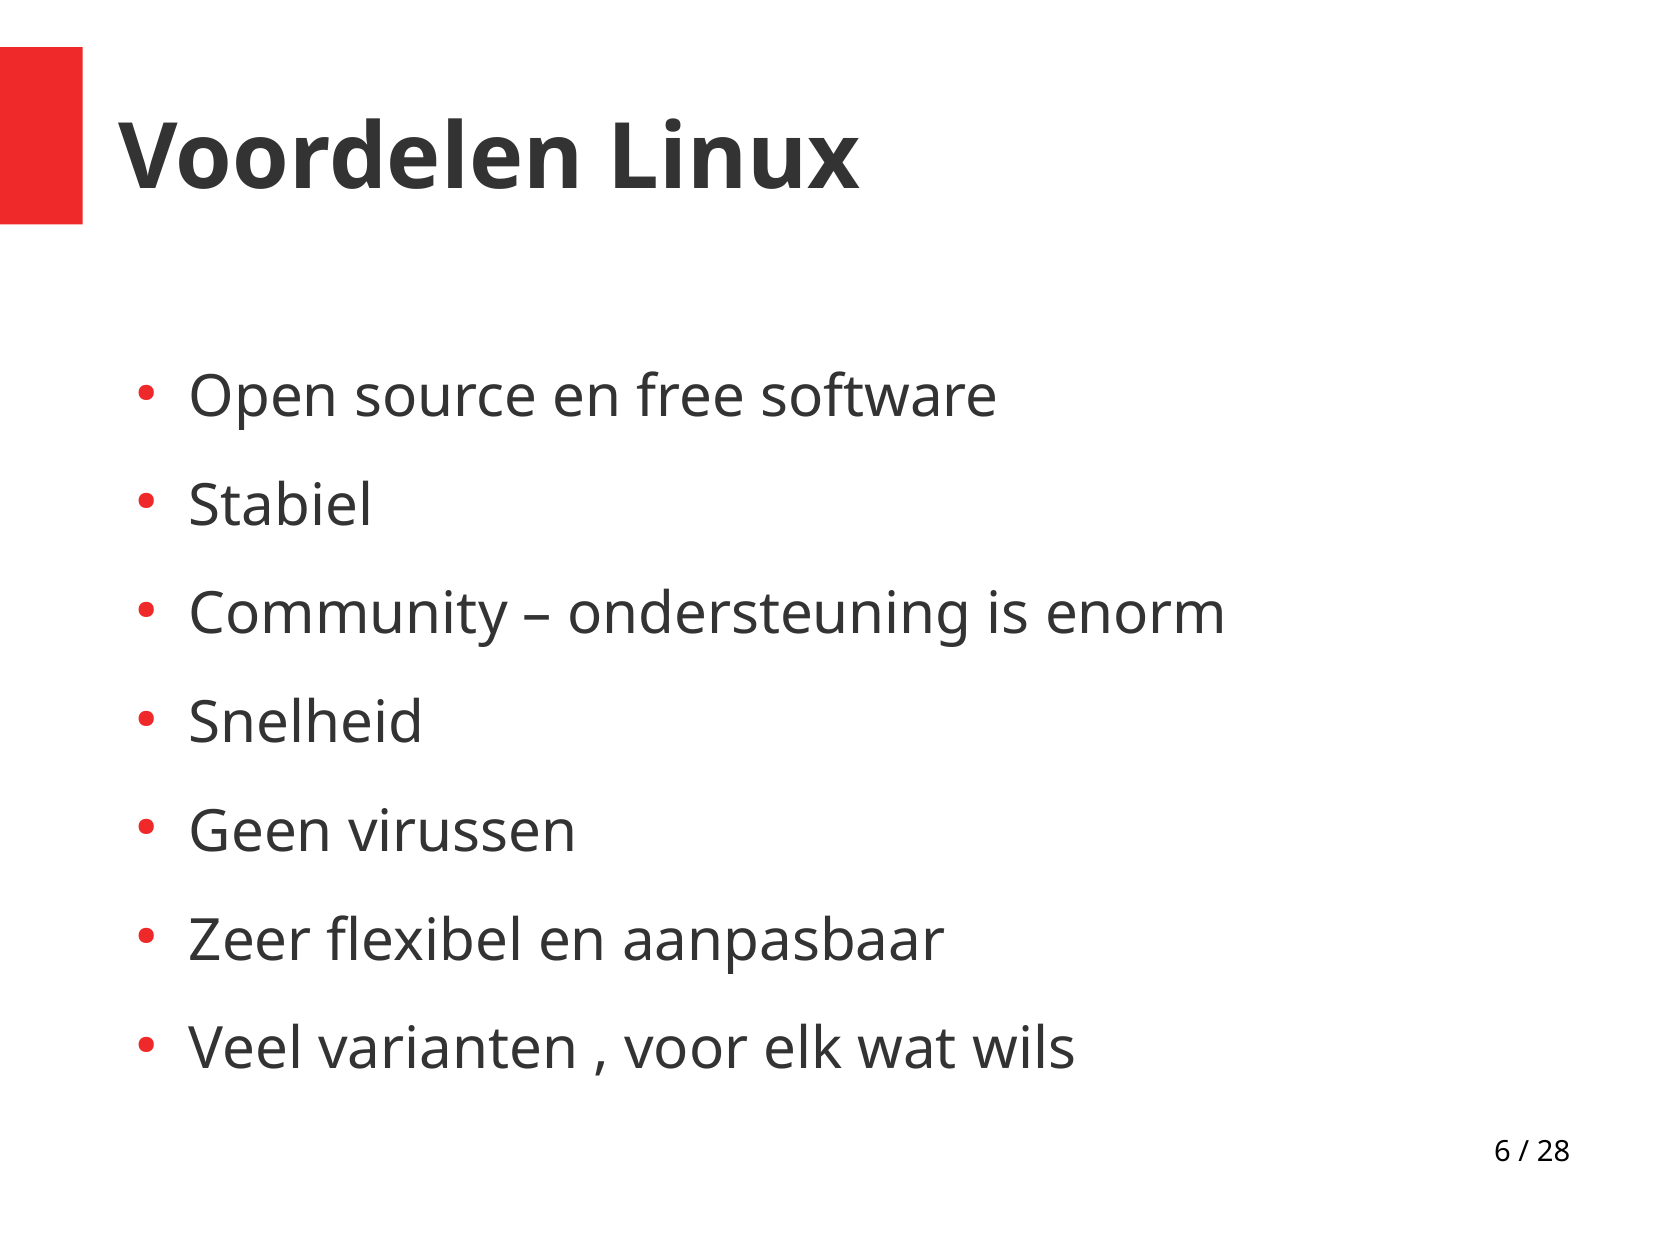

# Voordelen Linux
Open source en free software
Stabiel
Community – ondersteuning is enorm
Snelheid
Geen virussen
Zeer flexibel en aanpasbaar
Veel varianten , voor elk wat wils
6